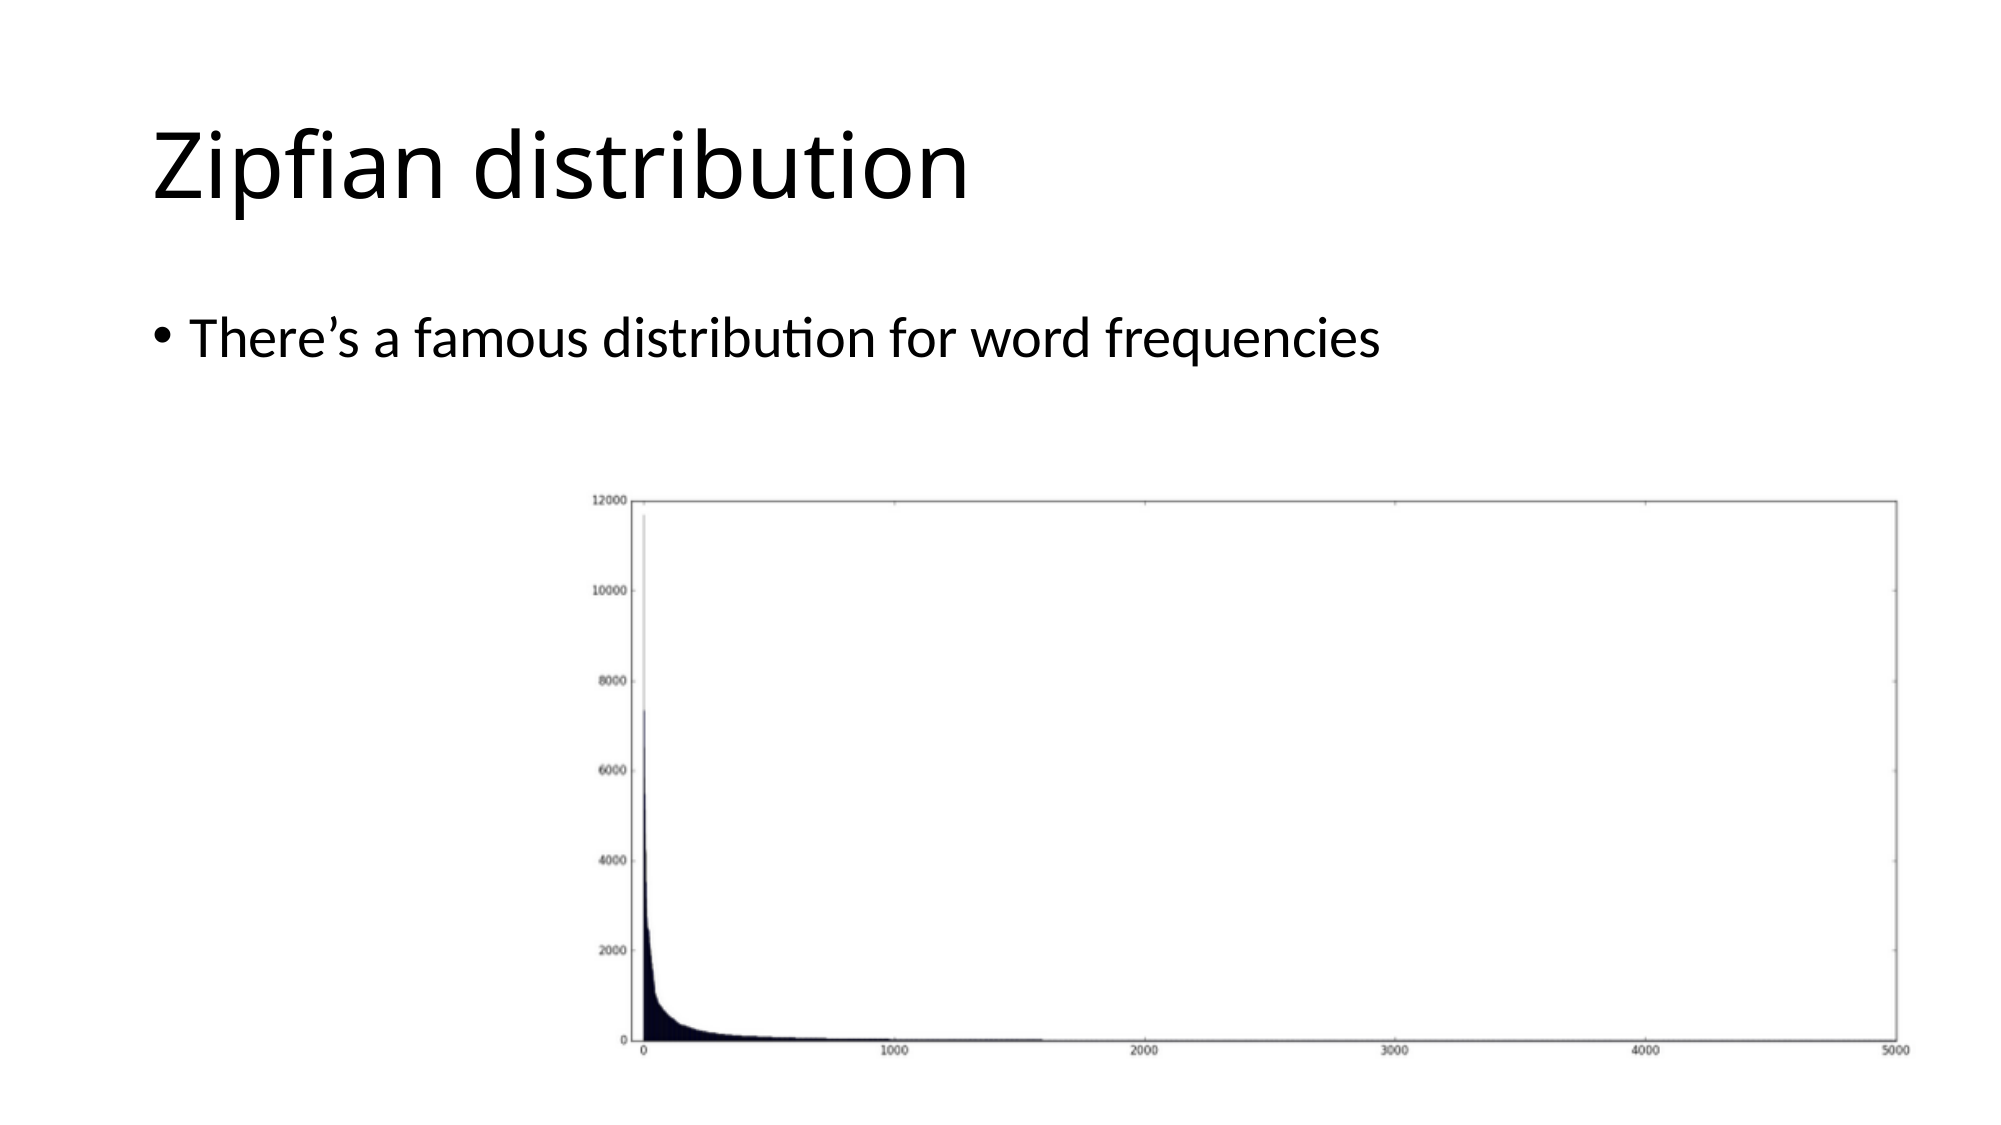

# Zipfian distribution
There’s a famous distribution for word frequencies